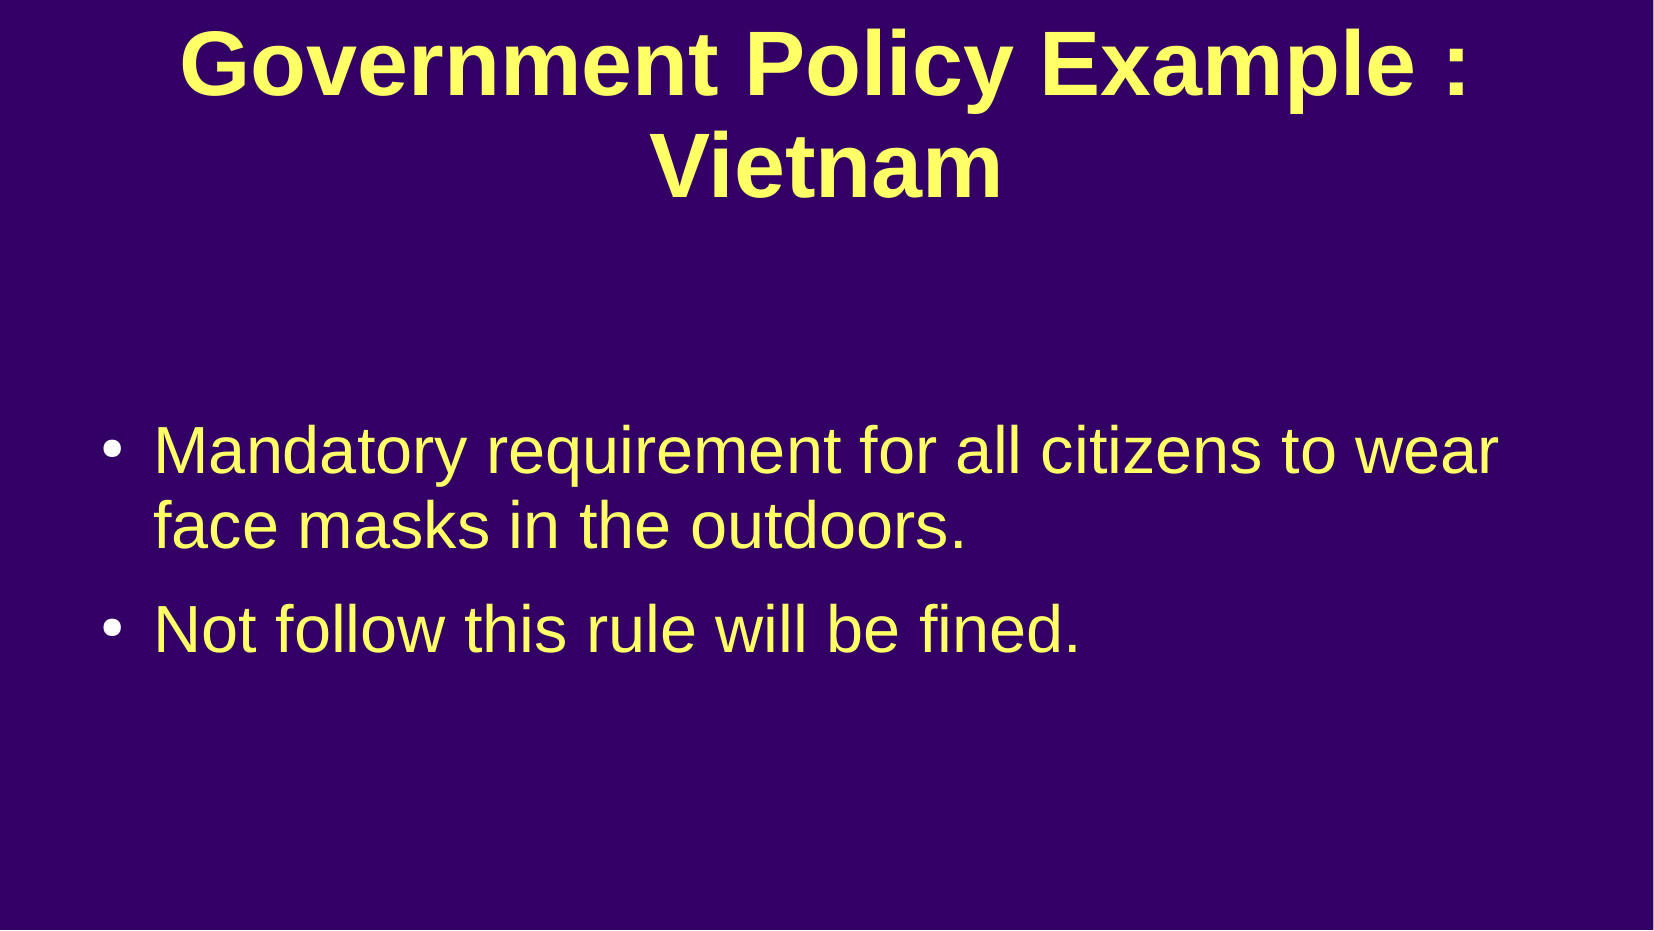

# Government Policy Example : Vietnam
Mandatory requirement for all citizens to wear face masks in the outdoors.
Not follow this rule will be fined.